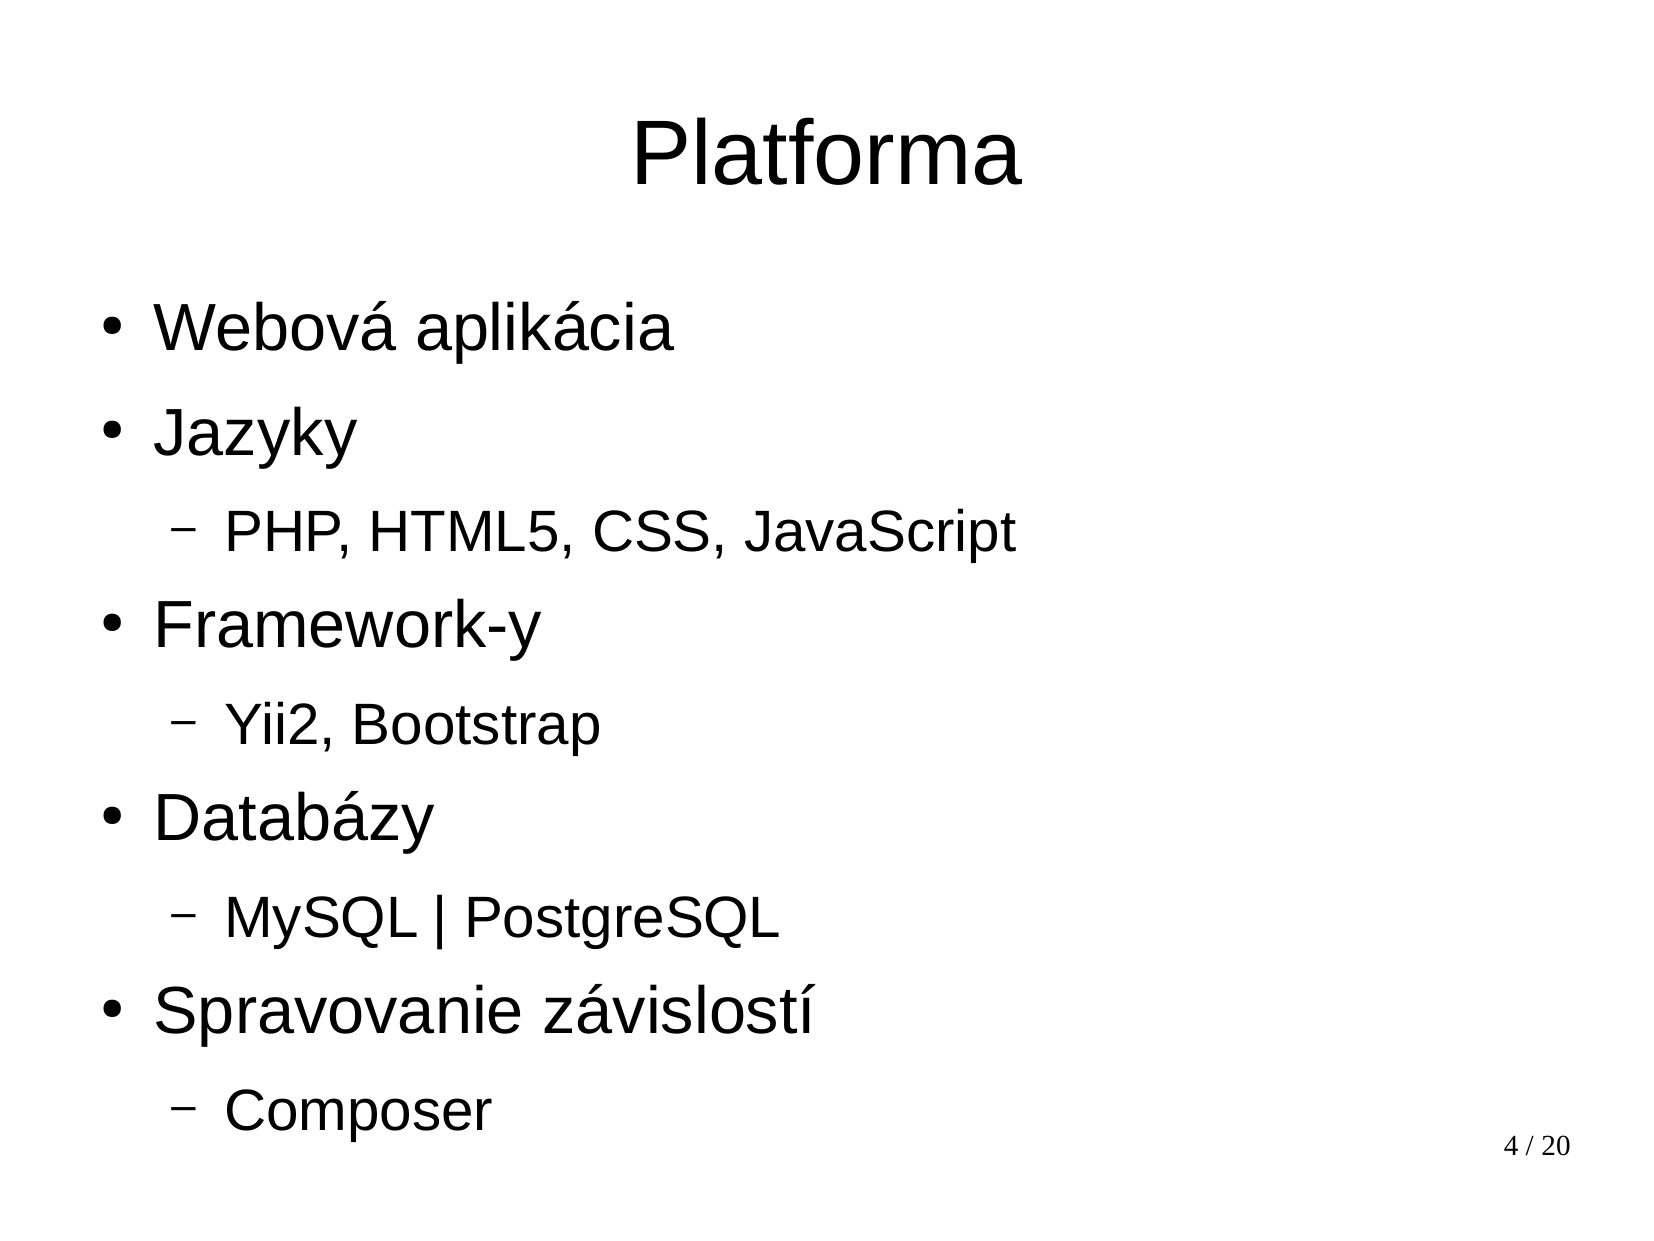

# Platforma
Webová aplikácia
Jazyky
PHP, HTML5, CSS, JavaScript
Framework-y
Yii2, Bootstrap
Databázy
MySQL | PostgreSQL
Spravovanie závislostí
Composer
4